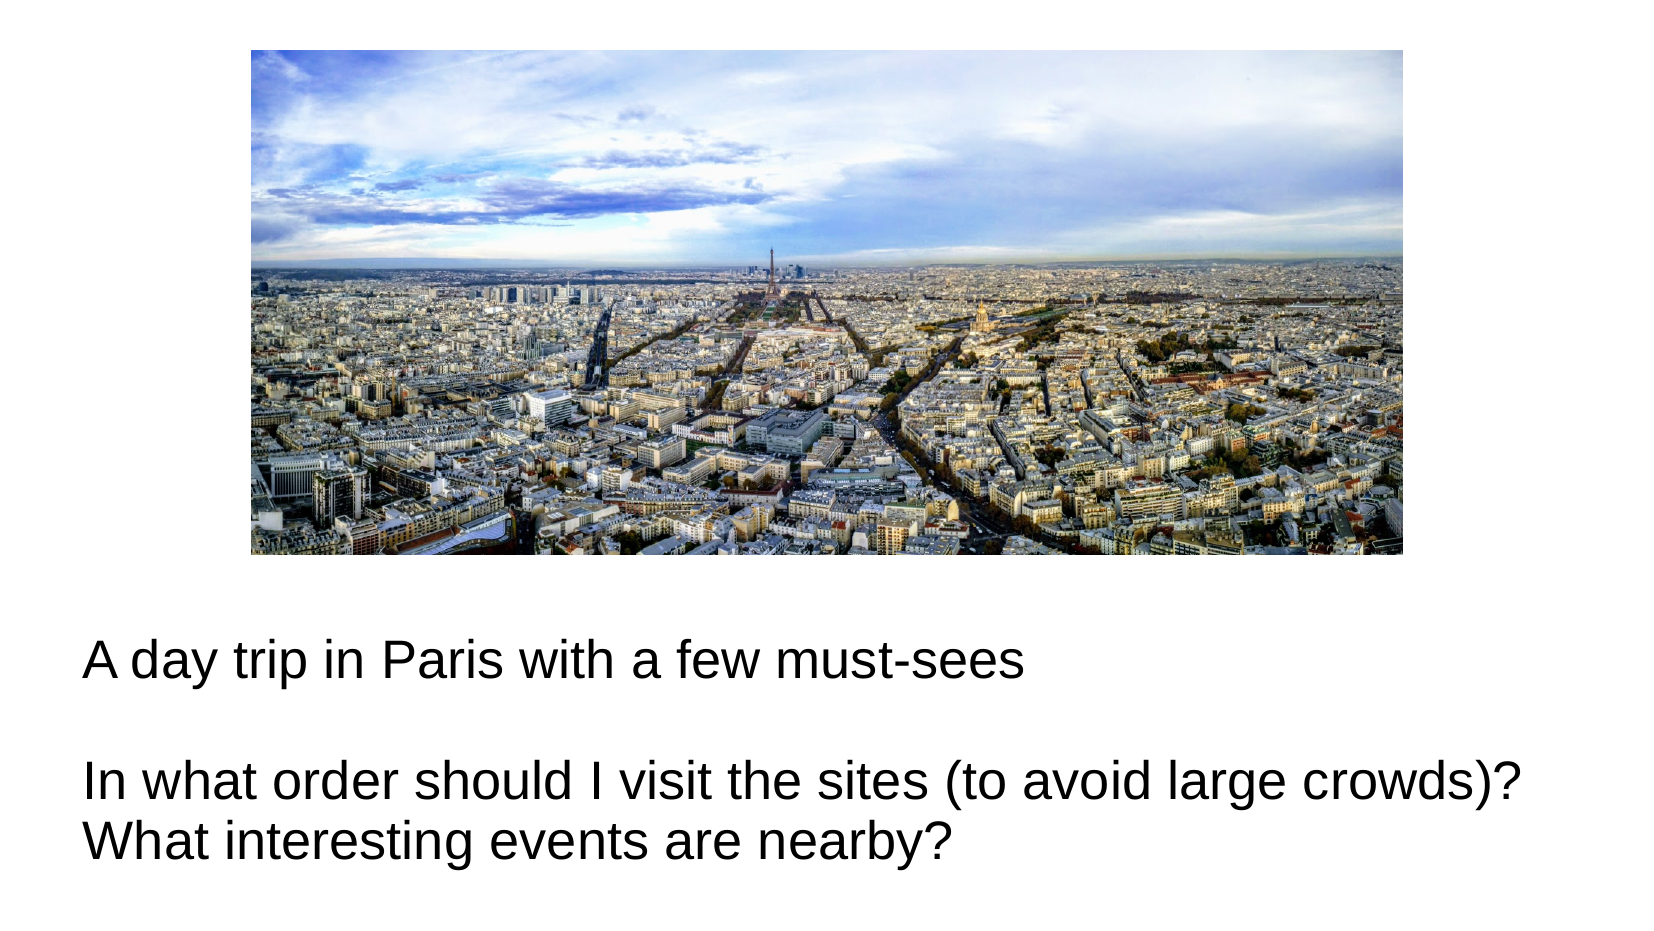

# A day trip in Paris with a few must-sees
In what order should I visit the sites (to avoid large crowds)?
What interesting events are nearby?